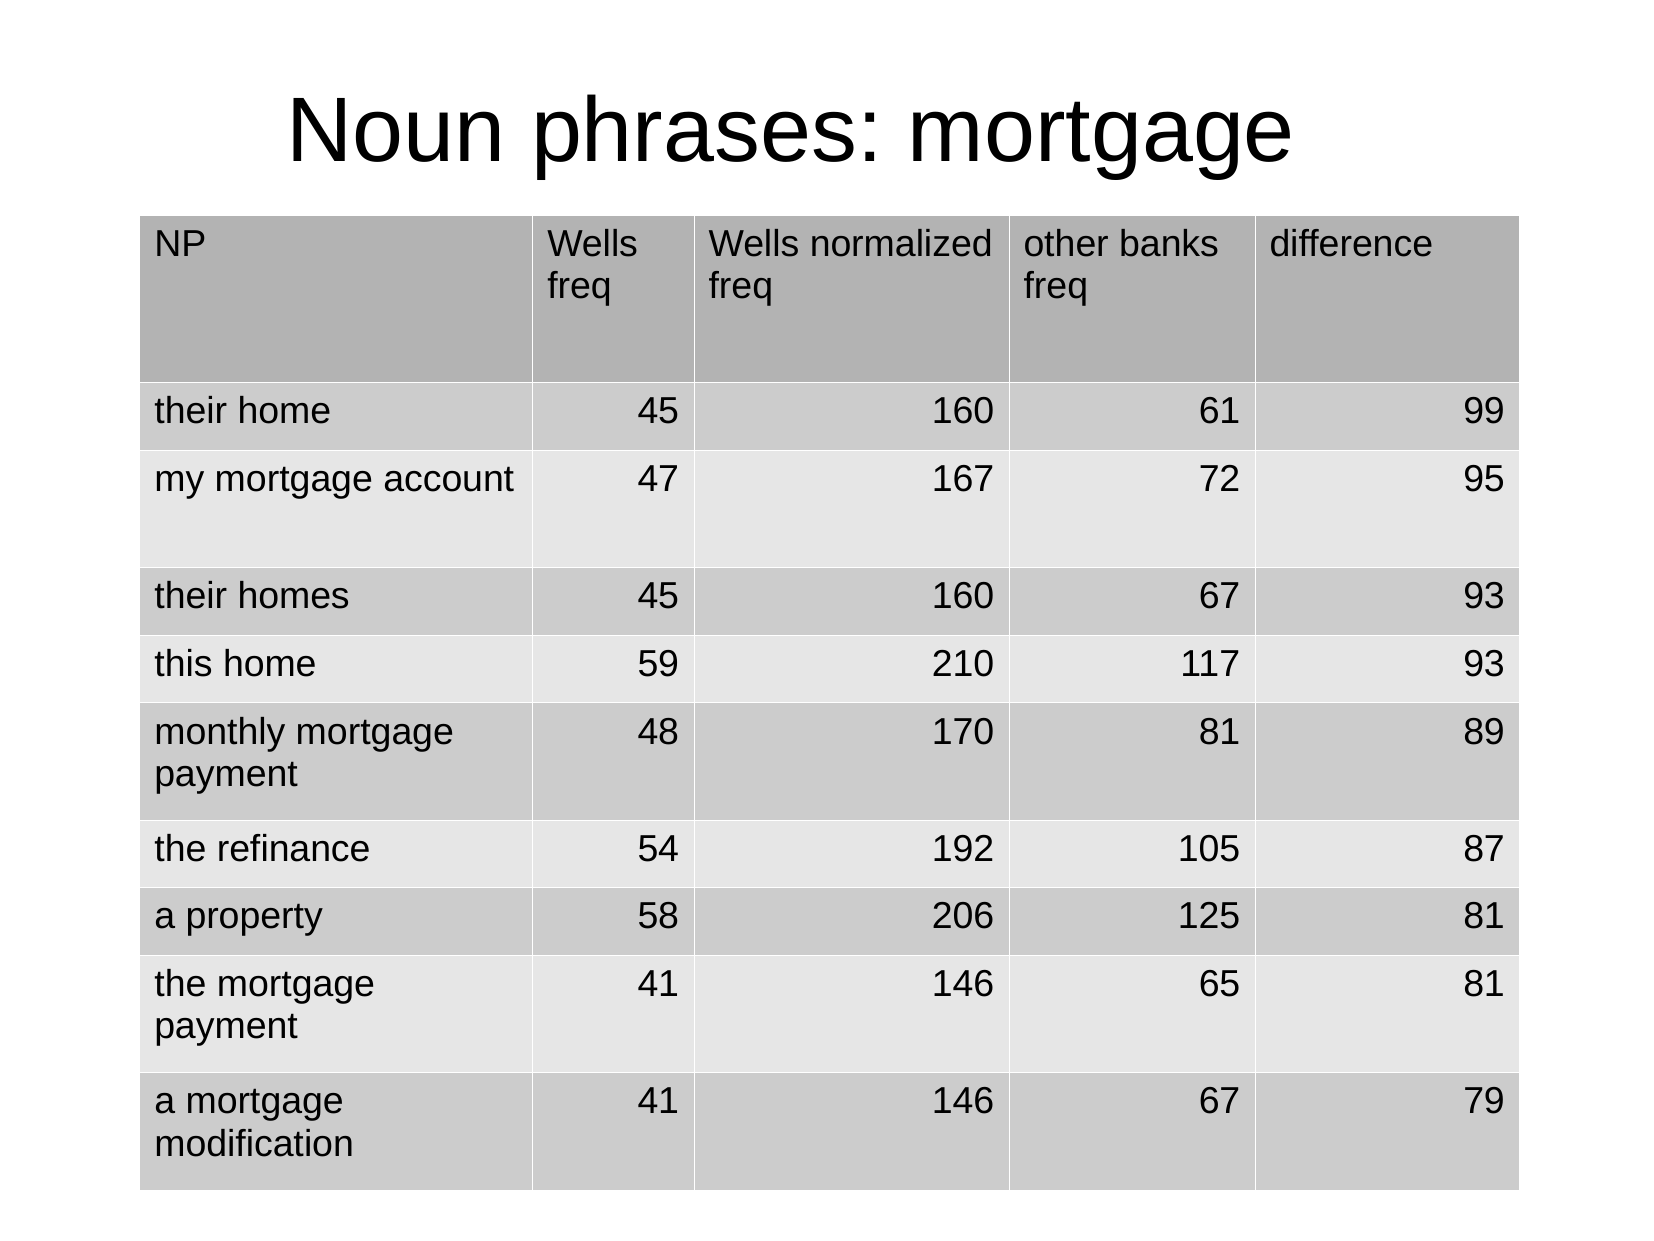

# Noun phrases: mortgage
| NP | Wells freq | Wells normalized freq | other banks freq | difference |
| --- | --- | --- | --- | --- |
| their home | 45 | 160 | 61 | 99 |
| my mortgage account | 47 | 167 | 72 | 95 |
| their homes | 45 | 160 | 67 | 93 |
| this home | 59 | 210 | 117 | 93 |
| monthly mortgage payment | 48 | 170 | 81 | 89 |
| the refinance | 54 | 192 | 105 | 87 |
| a property | 58 | 206 | 125 | 81 |
| the mortgage payment | 41 | 146 | 65 | 81 |
| a mortgage modification | 41 | 146 | 67 | 79 |